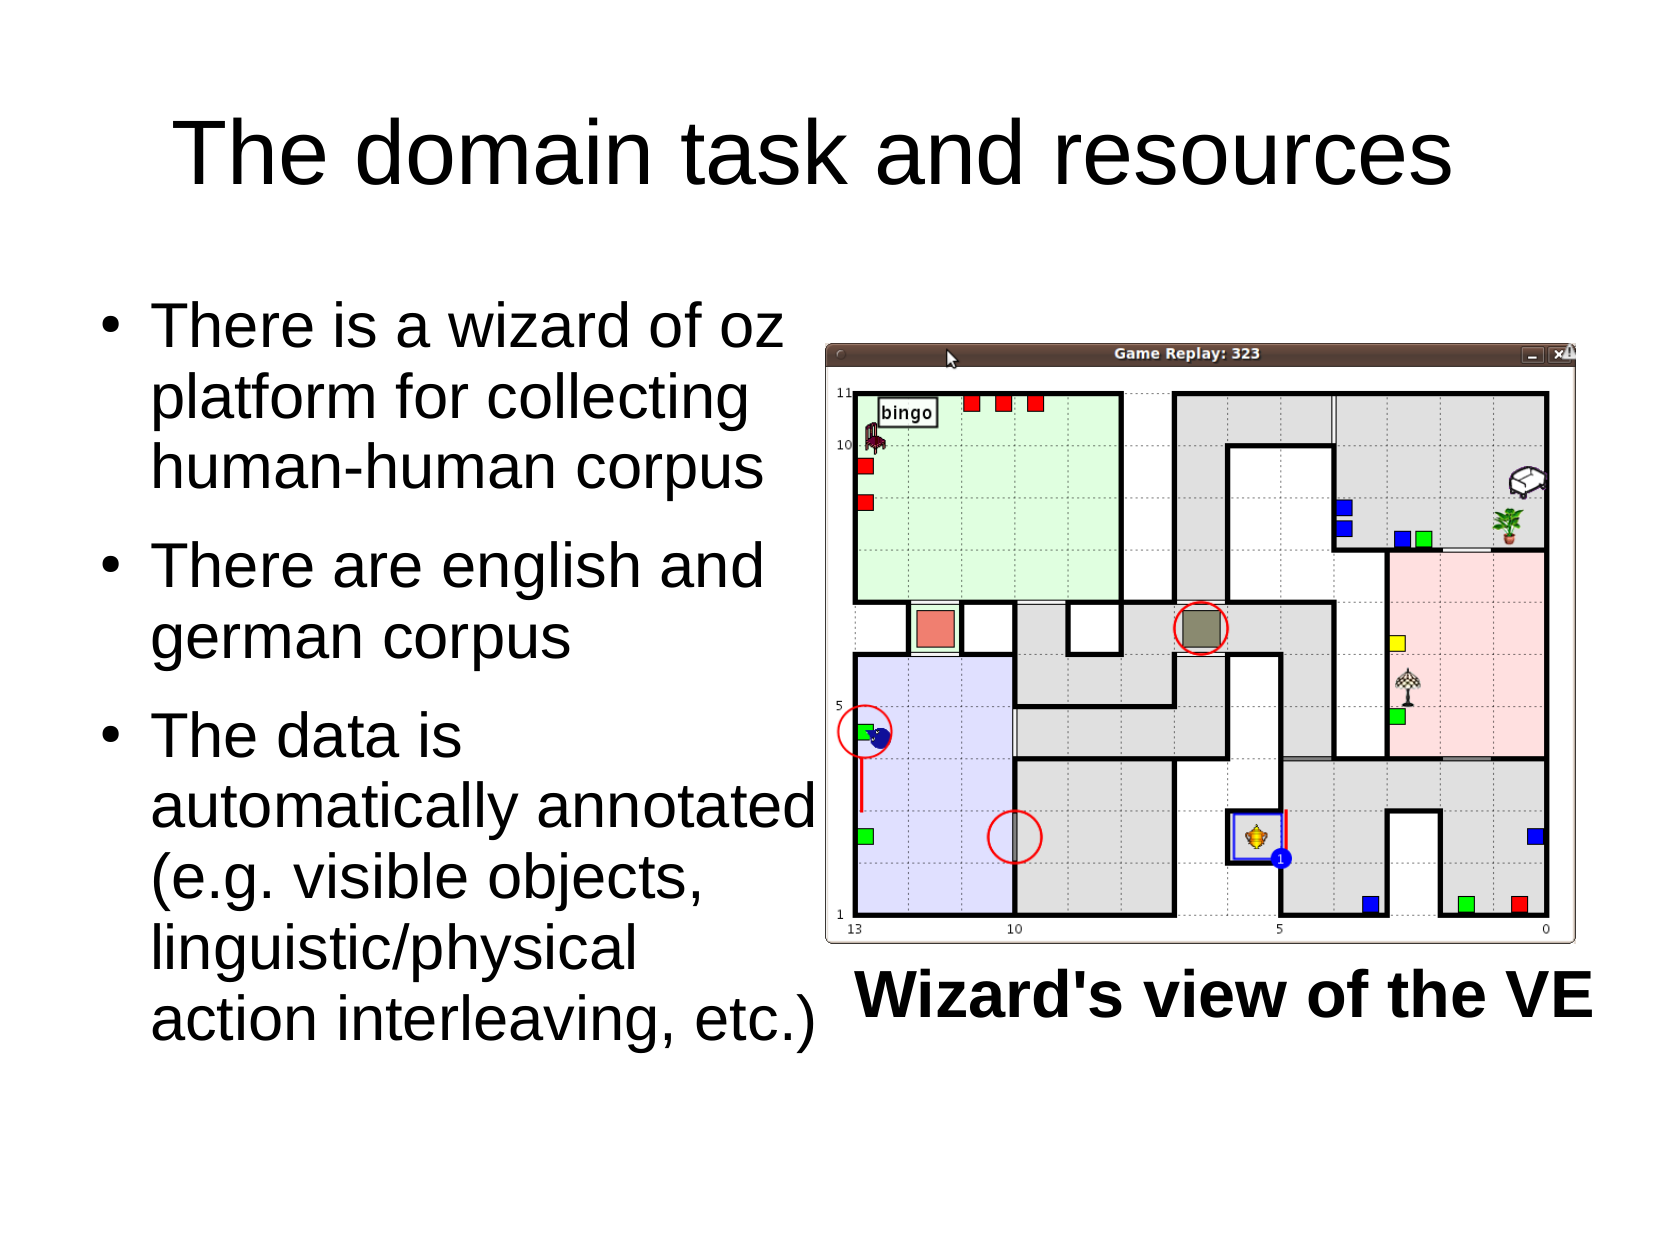

The domain task and resources
# There is a wizard of oz platform for collecting human-human corpus
There are english and german corpus
The data is automatically annotated (e.g. visible objects, linguistic/physical action interleaving, etc.)
Wizard's view of the VE